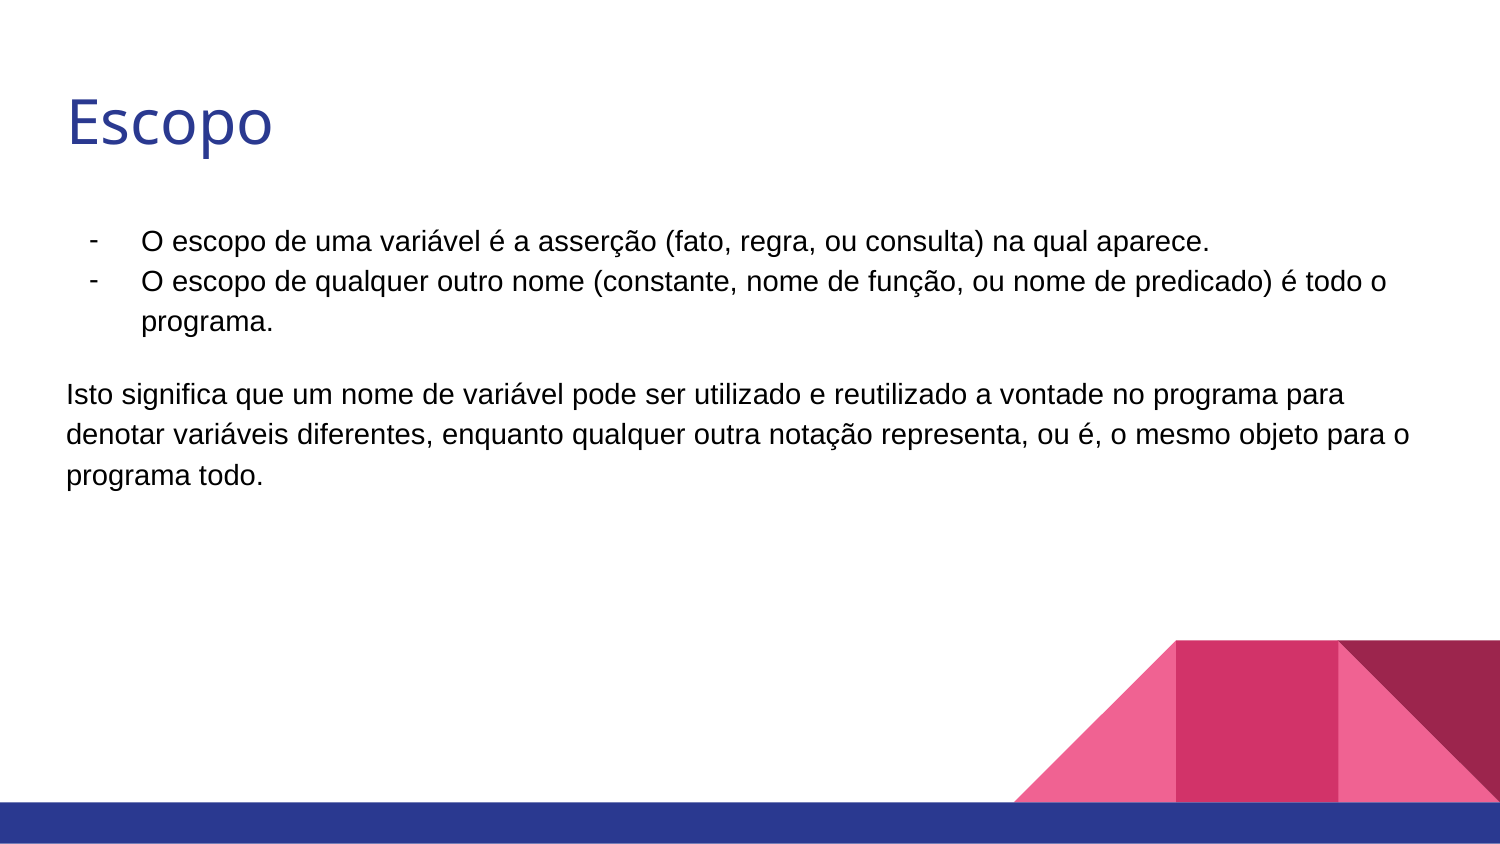

# Escopo
O escopo de uma variável é a asserção (fato, regra, ou consulta) na qual aparece.
O escopo de qualquer outro nome (constante, nome de função, ou nome de predicado) é todo o programa.
Isto significa que um nome de variável pode ser utilizado e reutilizado a vontade no programa para denotar variáveis diferentes, enquanto qualquer outra notação representa, ou é, o mesmo objeto para o programa todo.